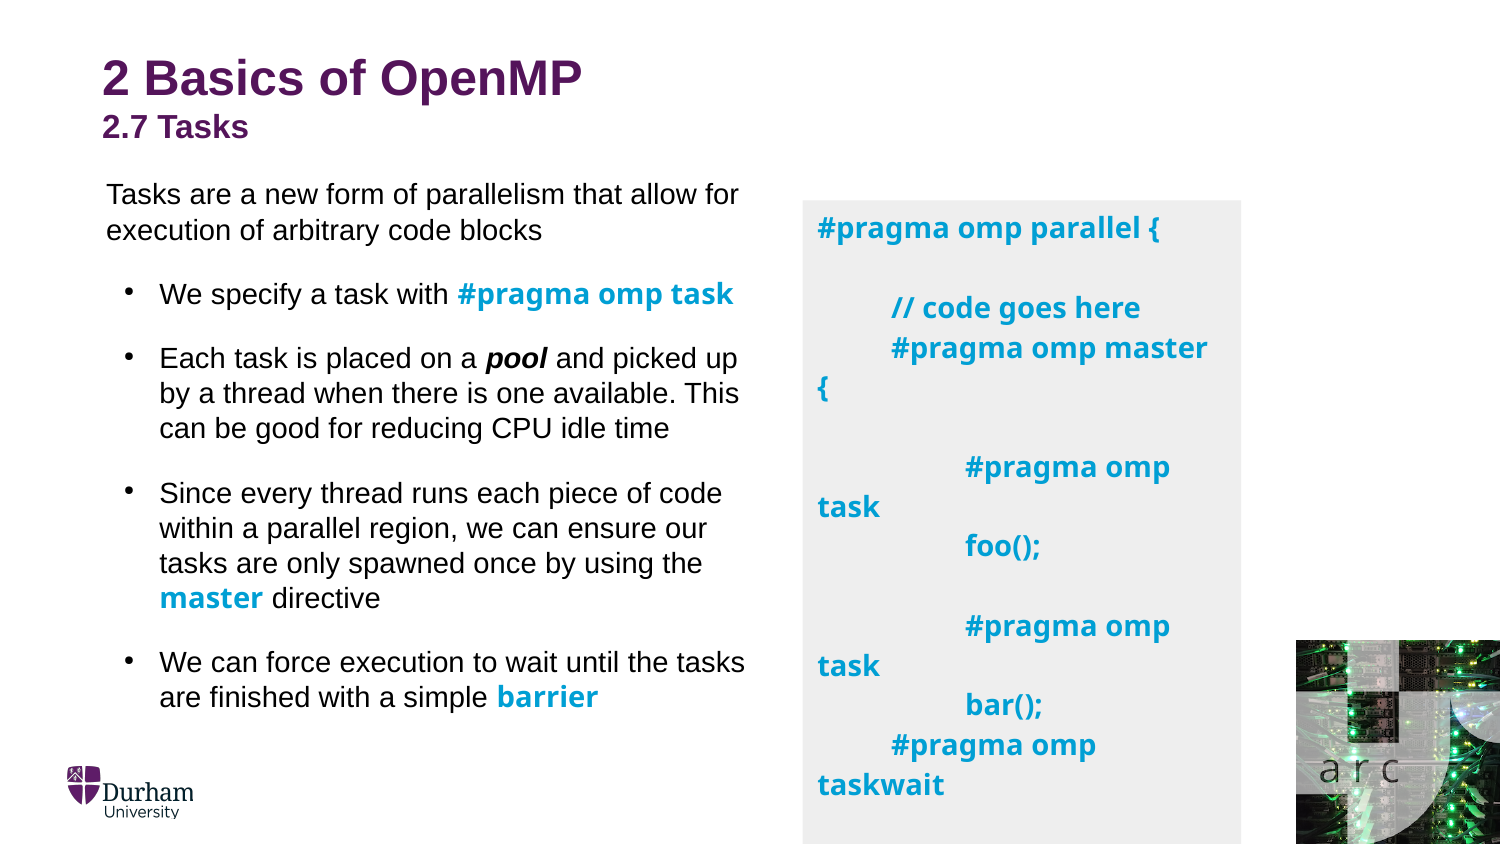

# 2 Basics of OpenMP 2.7 Tasks
Tasks are a new form of parallelism that allow for execution of arbitrary code blocks
We specify a task with #pragma omp task
Each task is placed on a pool and picked up by a thread when there is one available. This can be good for reducing CPU idle time
Since every thread runs each piece of code within a parallel region, we can ensure our tasks are only spawned once by using the master directive
We can force execution to wait until the tasks are finished with a simple barrier
#pragma omp parallel {
	// code goes here
	#pragma omp master {
 		#pragma omp task
		foo();
		#pragma omp task
		bar();
	#pragma omp taskwait
	}
}